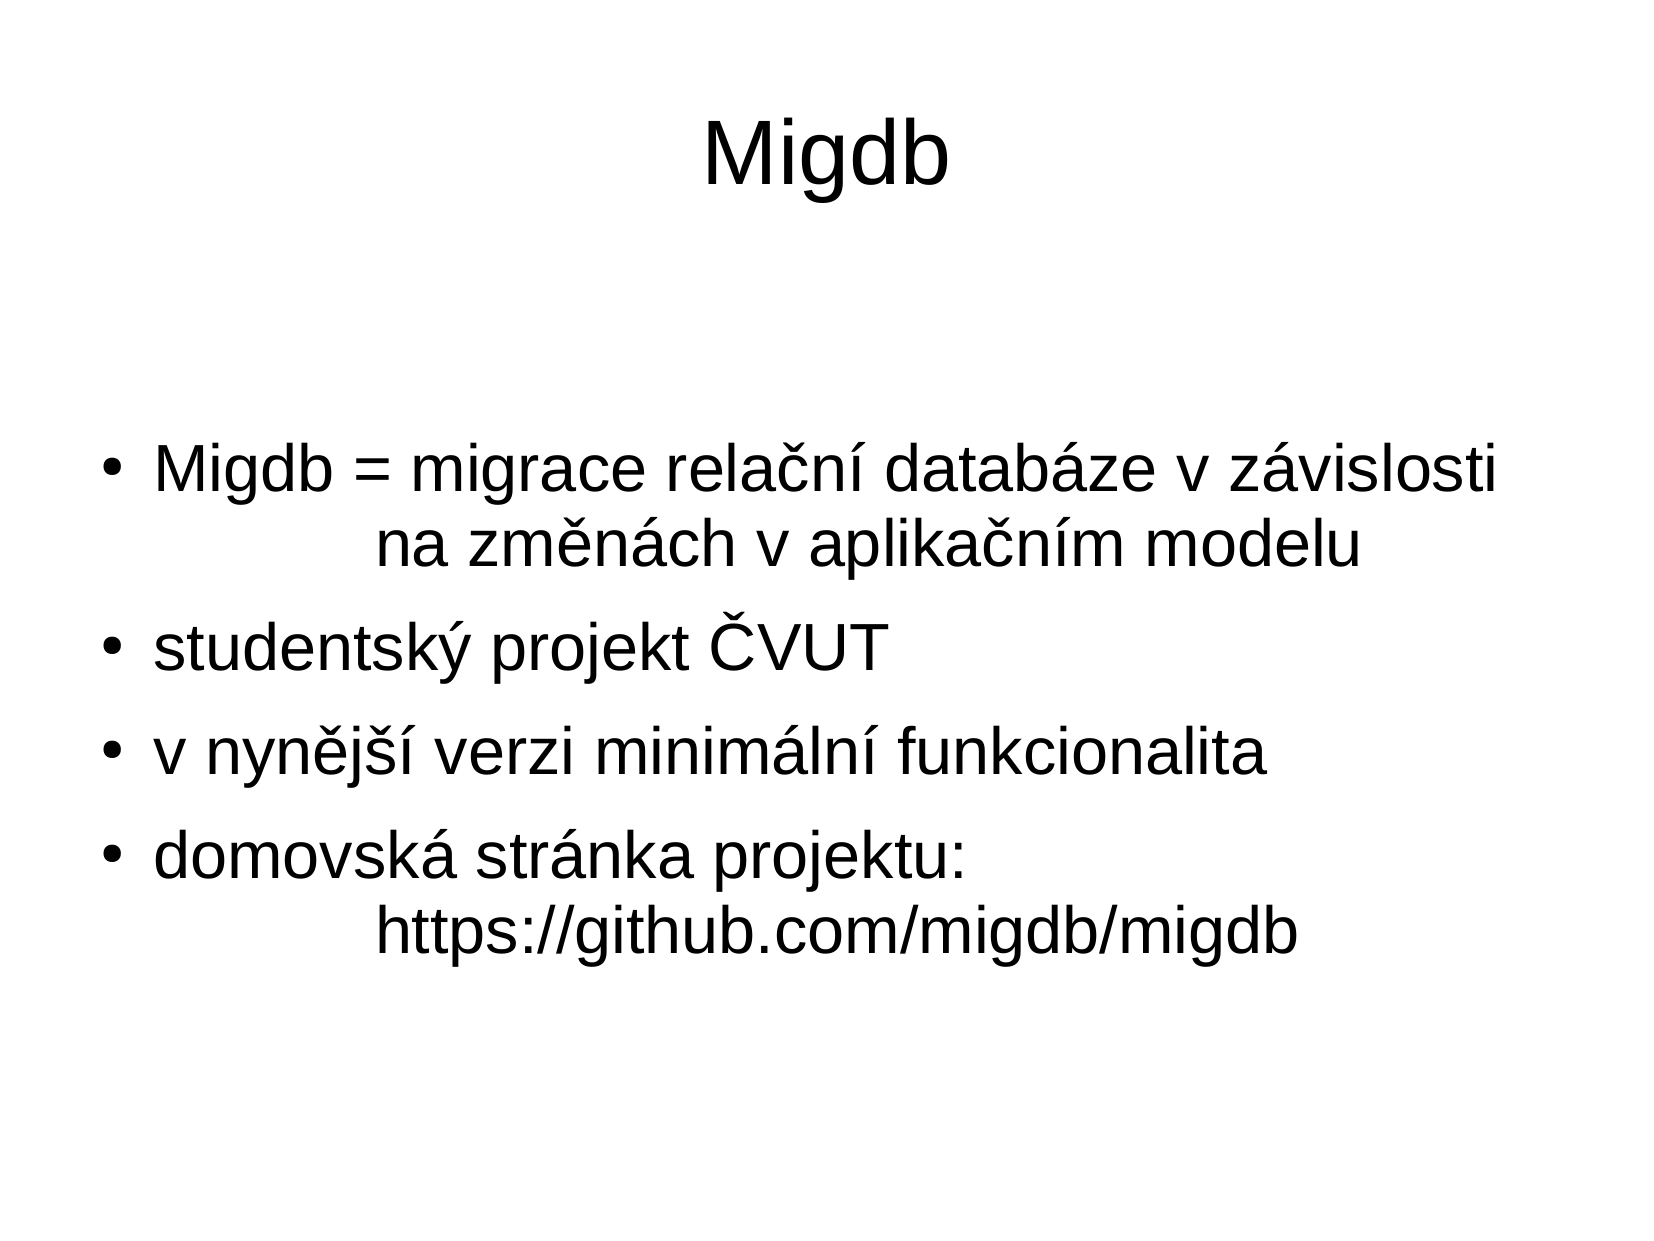

# Migdb
Migdb = migrace relační databáze v závislosti 				na změnách v aplikačním modelu
studentský projekt ČVUT
v nynější verzi minimální funkcionalita
domovská stránka projektu: 											https://github.com/migdb/migdb